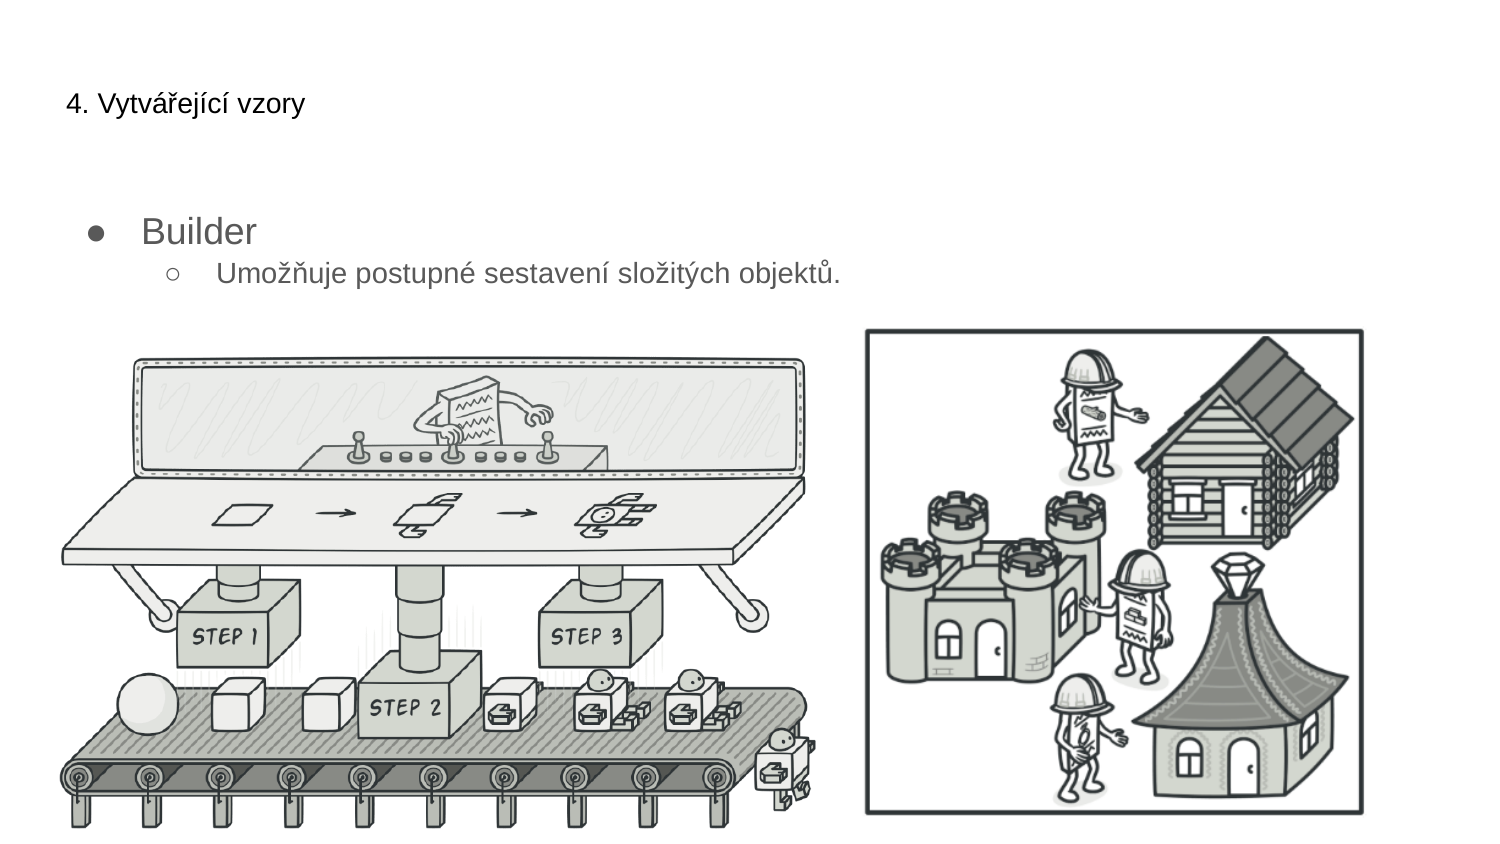

# 4. Vytvářející vzory
Builder
Umožňuje postupné sestavení složitých objektů.